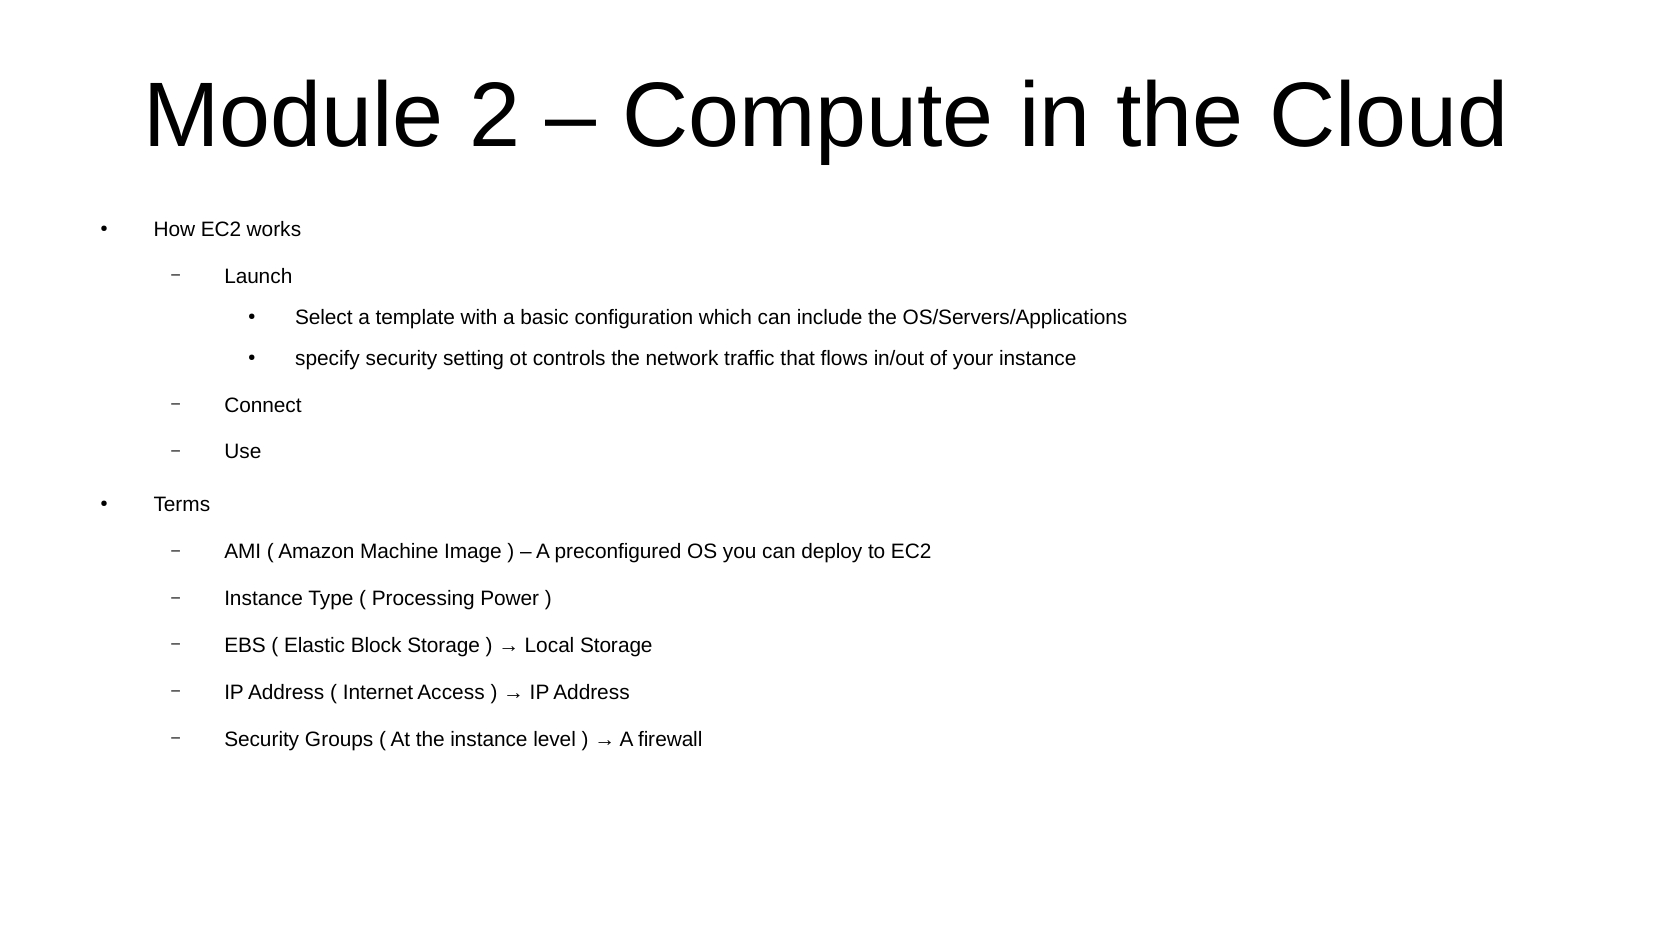

# Module 2 – Compute in the Cloud
How EC2 works
Launch
Select a template with a basic configuration which can include the OS/Servers/Applications
specify security setting ot controls the network traffic that flows in/out of your instance
Connect
Use
Terms
AMI ( Amazon Machine Image ) – A preconfigured OS you can deploy to EC2
Instance Type ( Processing Power )
EBS ( Elastic Block Storage ) → Local Storage
IP Address ( Internet Access ) → IP Address
Security Groups ( At the instance level ) → A firewall